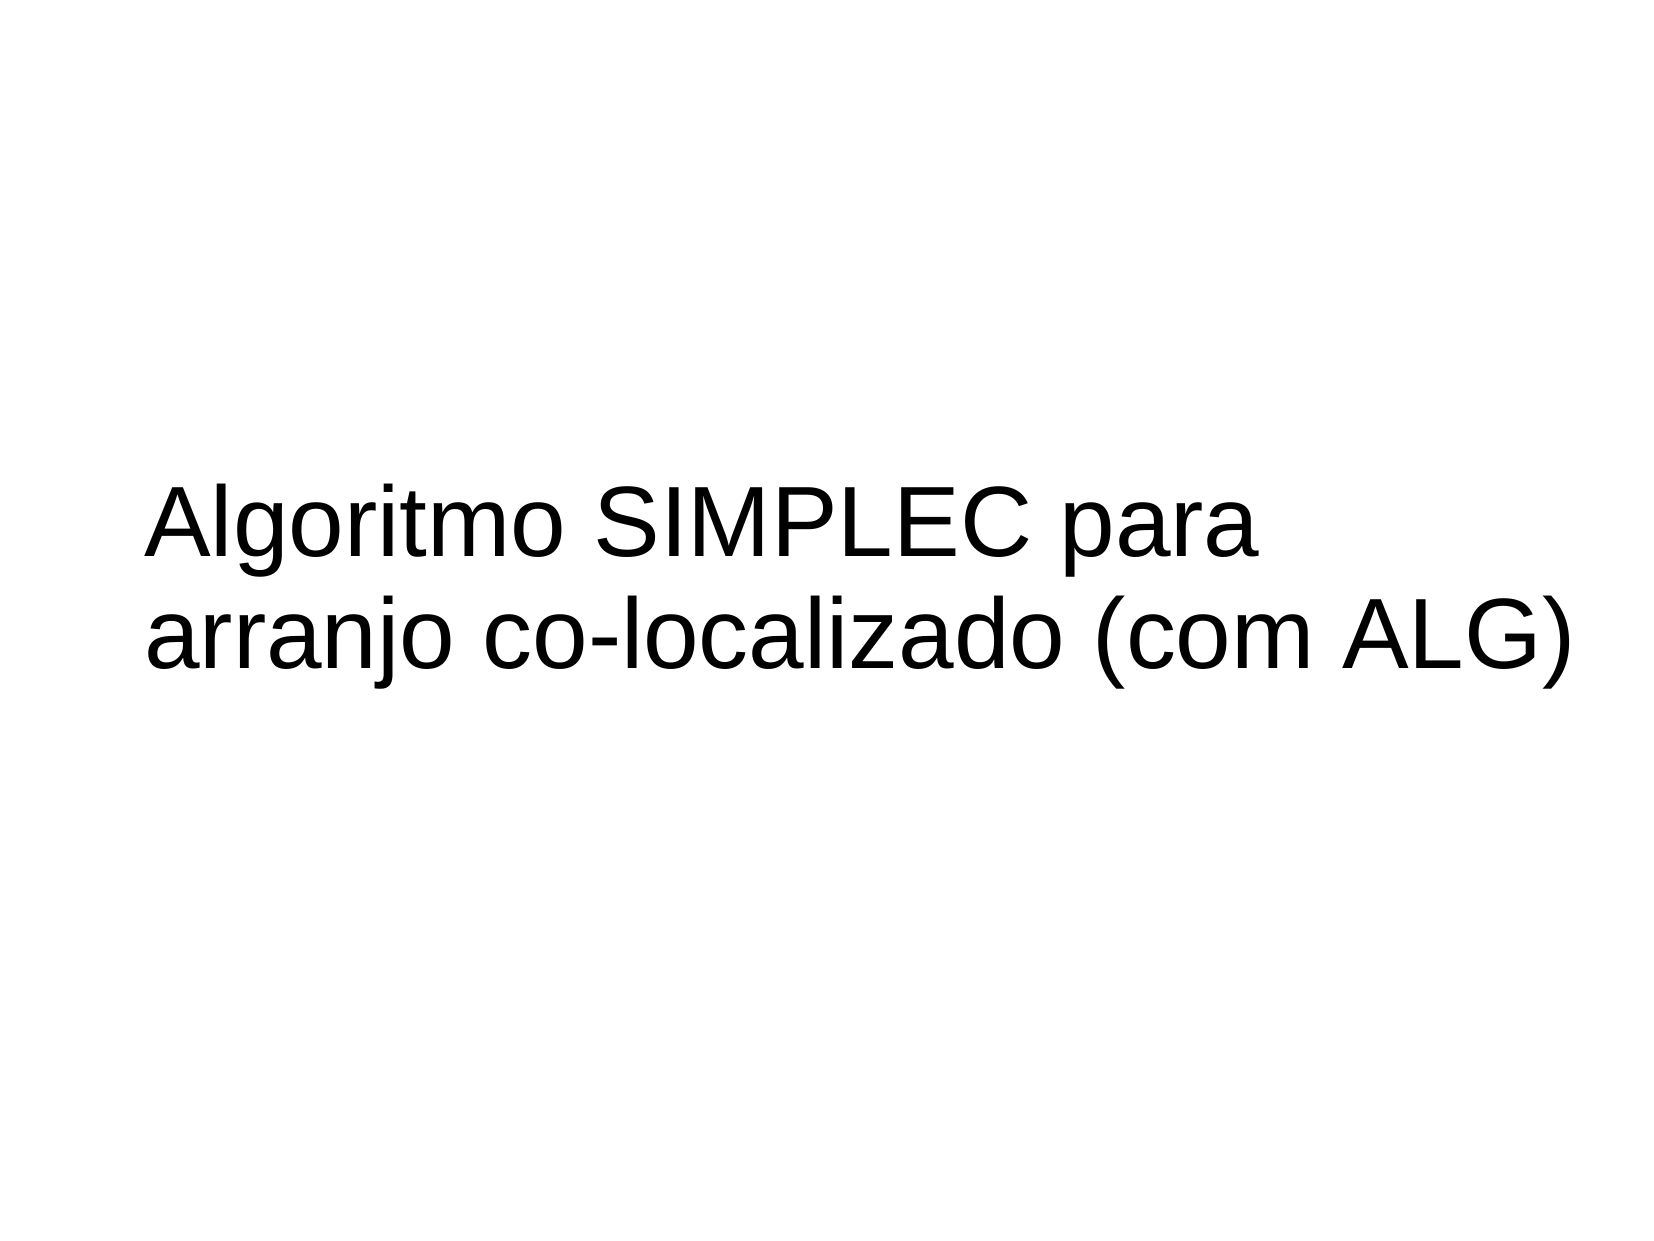

Algoritmo SIMPLEC para
arranjo co-localizado (com ALG)